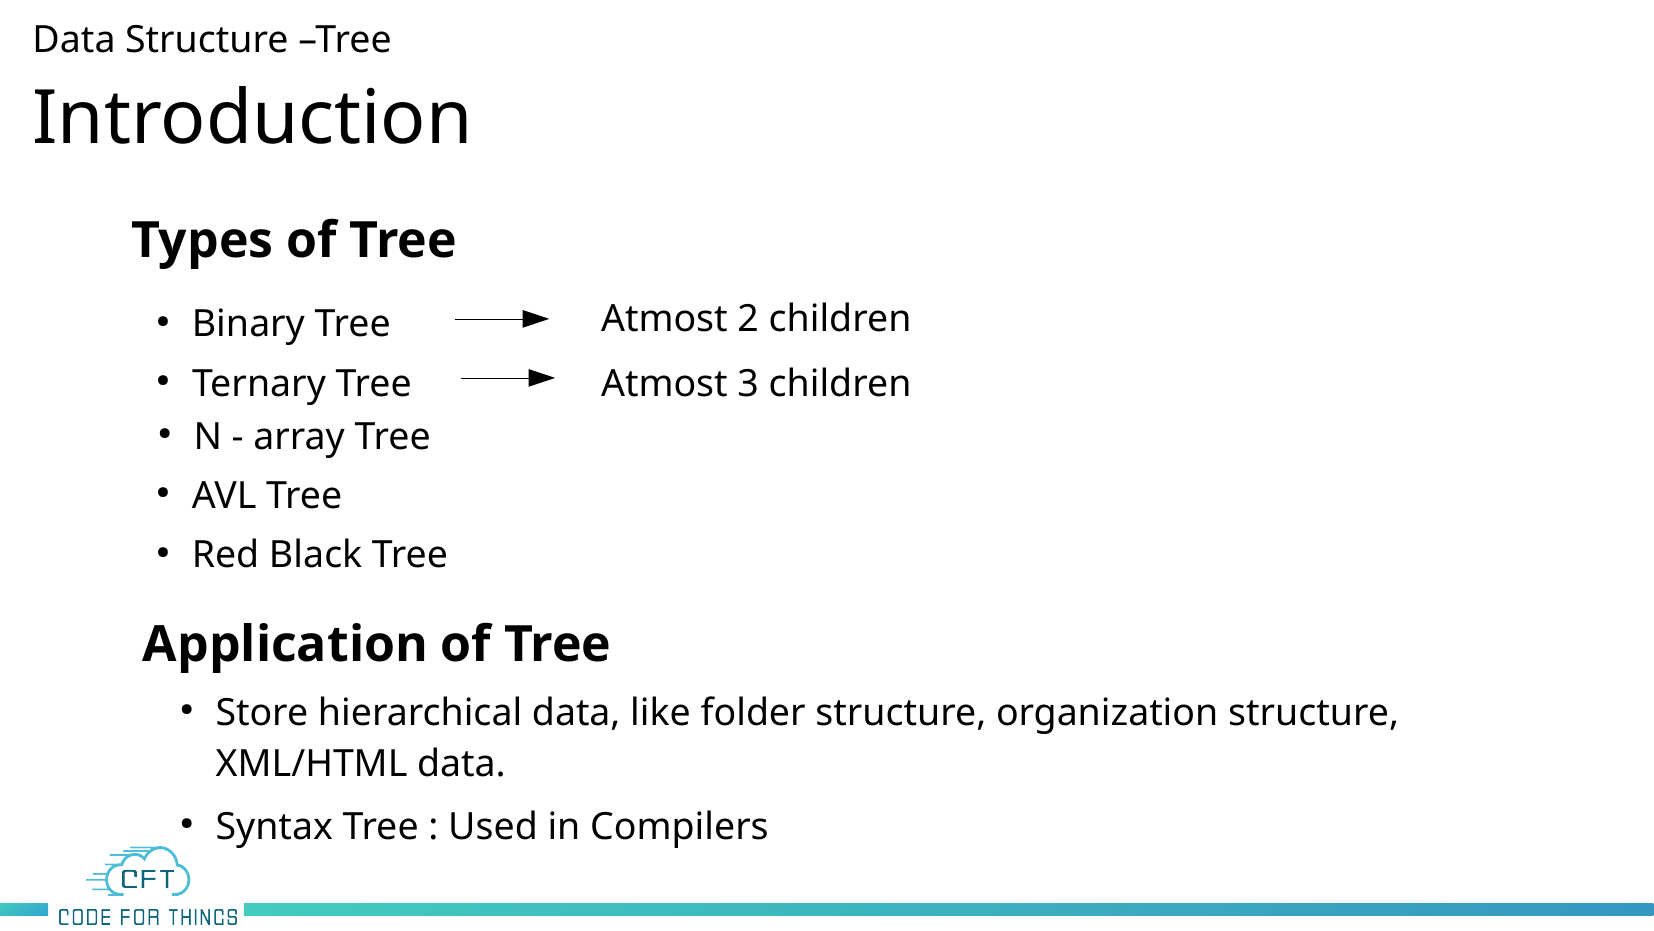

# Data Structure –Tree Introduction
Types of Tree
Atmost 2 children
Binary Tree
Ternary Tree
Atmost 3 children
N - array Tree
AVL Tree
Red Black Tree
Application of Tree
Store hierarchical data, like folder structure, organization structure, XML/HTML data.
Syntax Tree : Used in Compilers